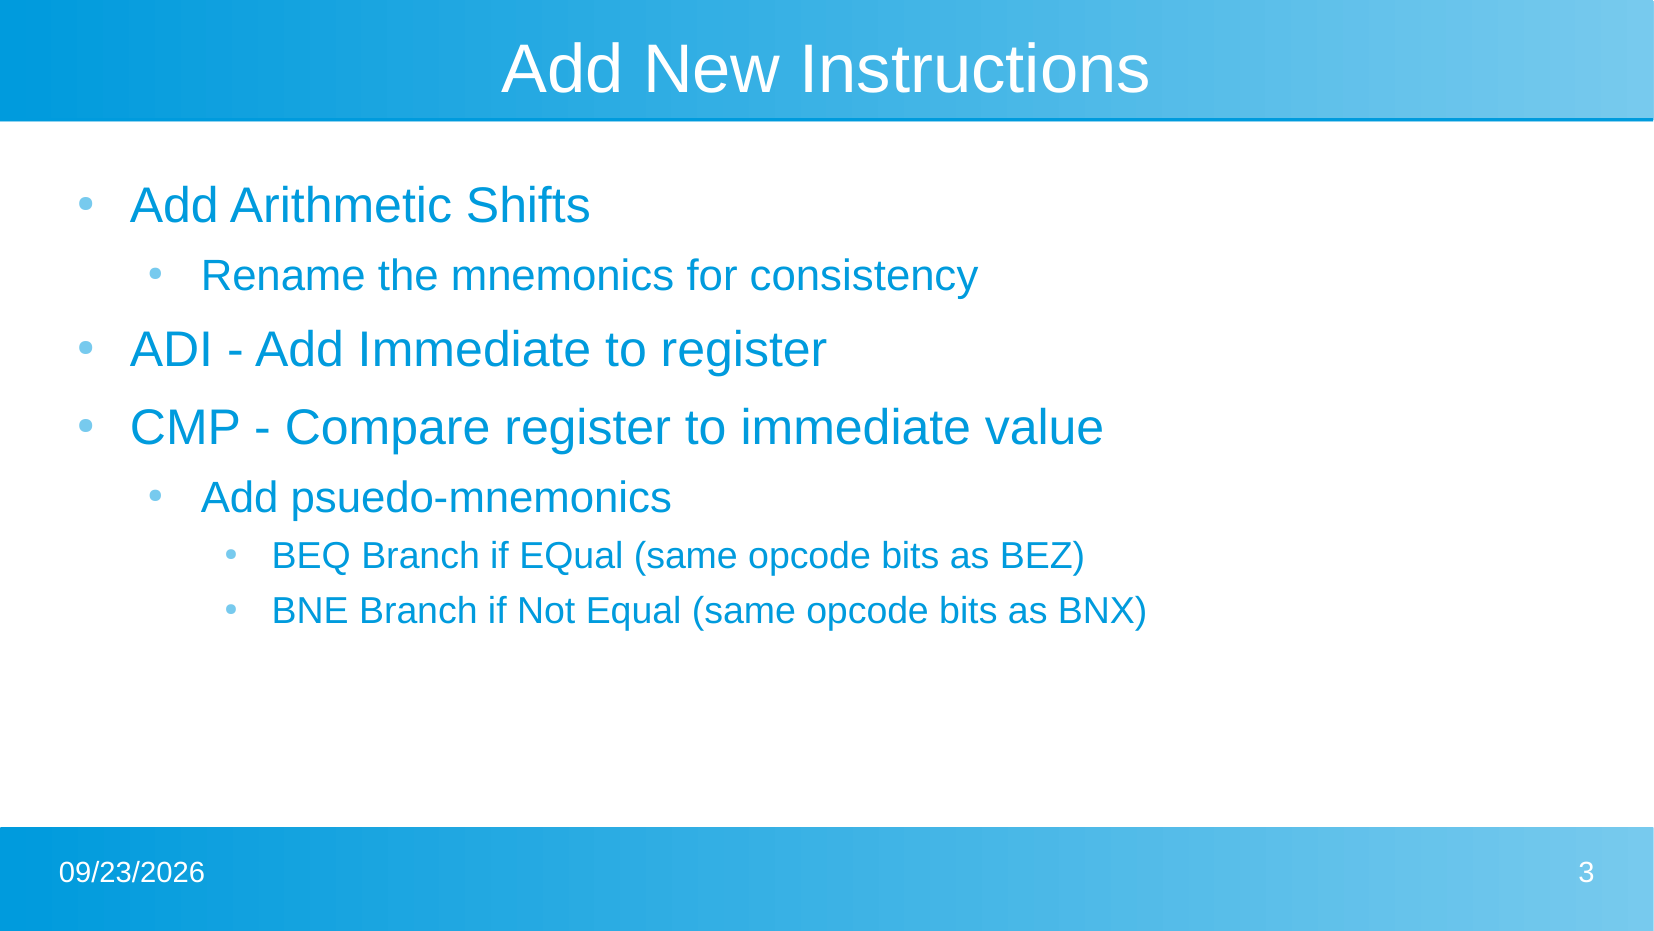

# Add New Instructions
Add Arithmetic Shifts
Rename the mnemonics for consistency
ADI - Add Immediate to register
CMP - Compare register to immediate value
Add psuedo-mnemonics
BEQ Branch if EQual (same opcode bits as BEZ)
BNE Branch if Not Equal (same opcode bits as BNX)
3